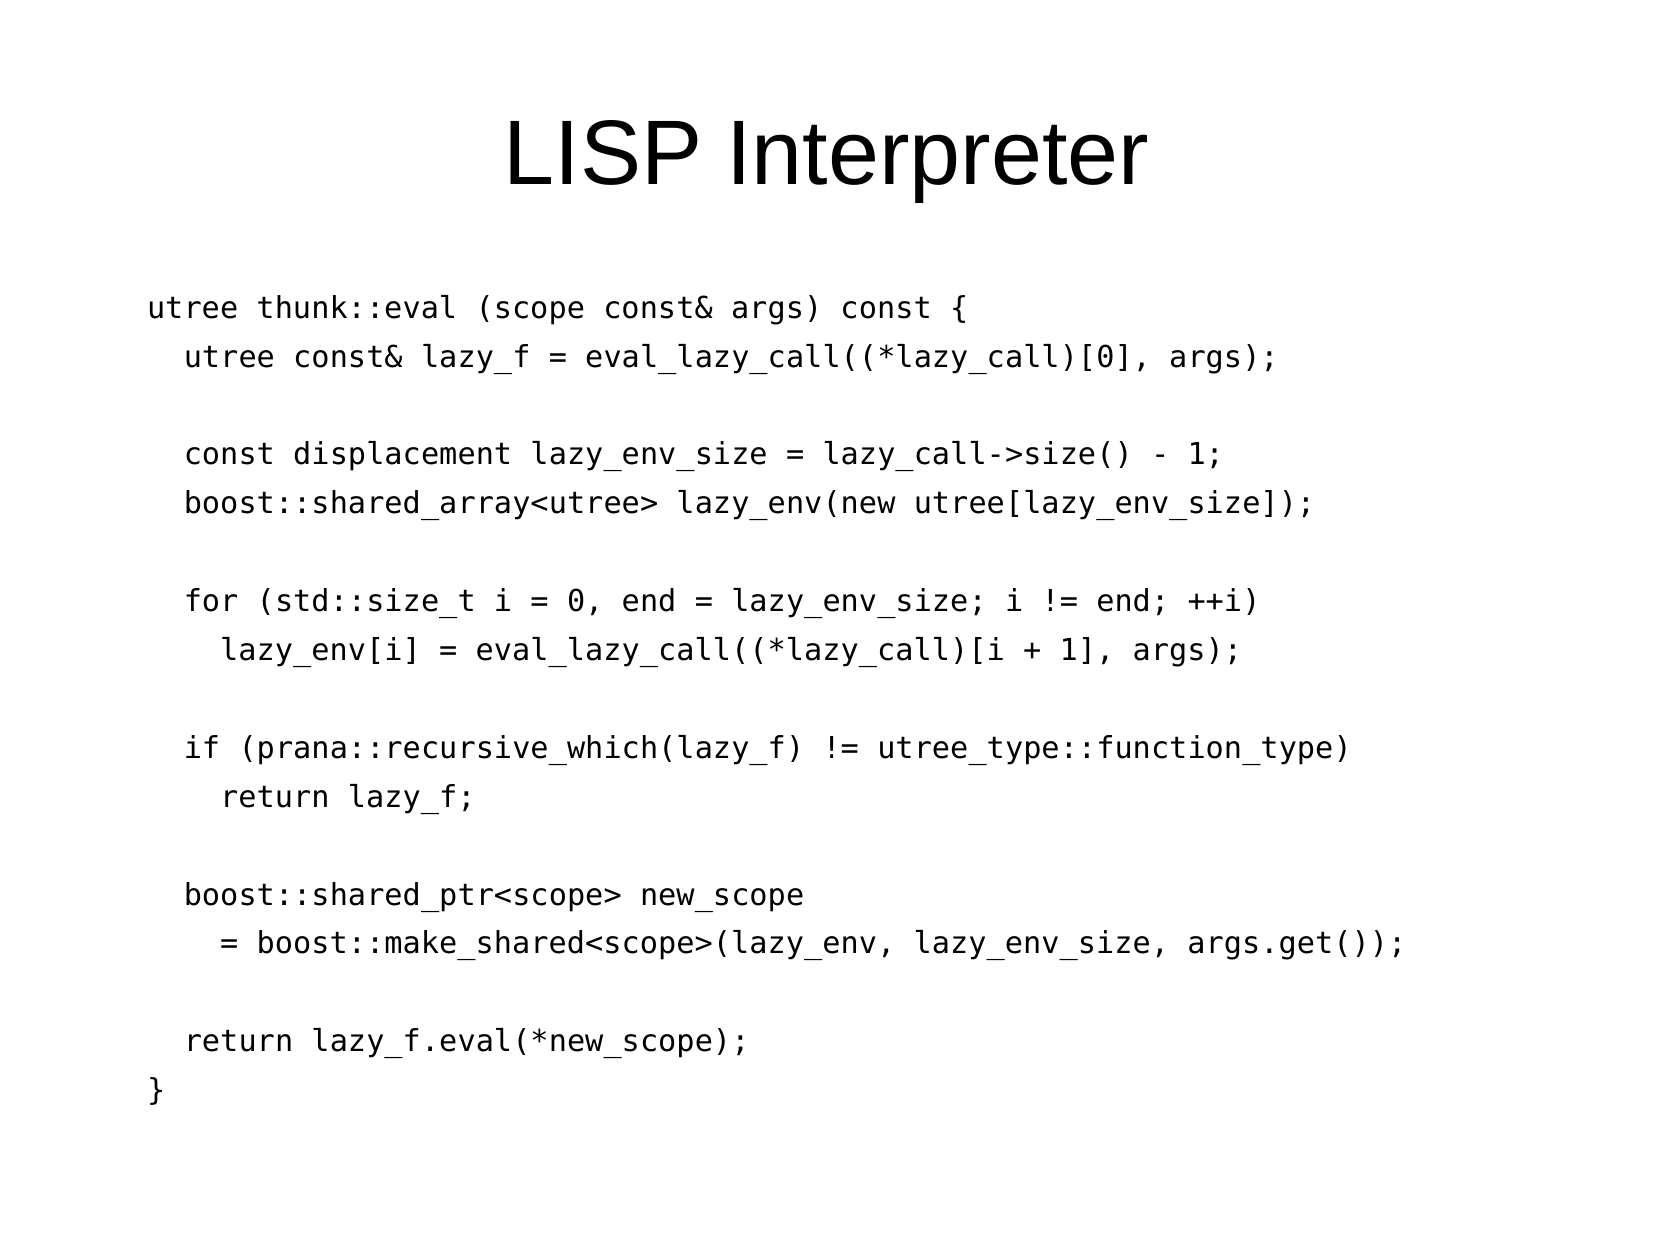

# LISP Interpreter
utree thunk::eval (scope const& args) const {
 utree const& lazy_f = eval_lazy_call((*lazy_call)[0], args);
 const displacement lazy_env_size = lazy_call->size() - 1;
 boost::shared_array<utree> lazy_env(new utree[lazy_env_size]);
 for (std::size_t i = 0, end = lazy_env_size; i != end; ++i)
 lazy_env[i] = eval_lazy_call((*lazy_call)[i + 1], args);
 if (prana::recursive_which(lazy_f) != utree_type::function_type)
 return lazy_f;
 boost::shared_ptr<scope> new_scope
 = boost::make_shared<scope>(lazy_env, lazy_env_size, args.get());
 return lazy_f.eval(*new_scope);
}